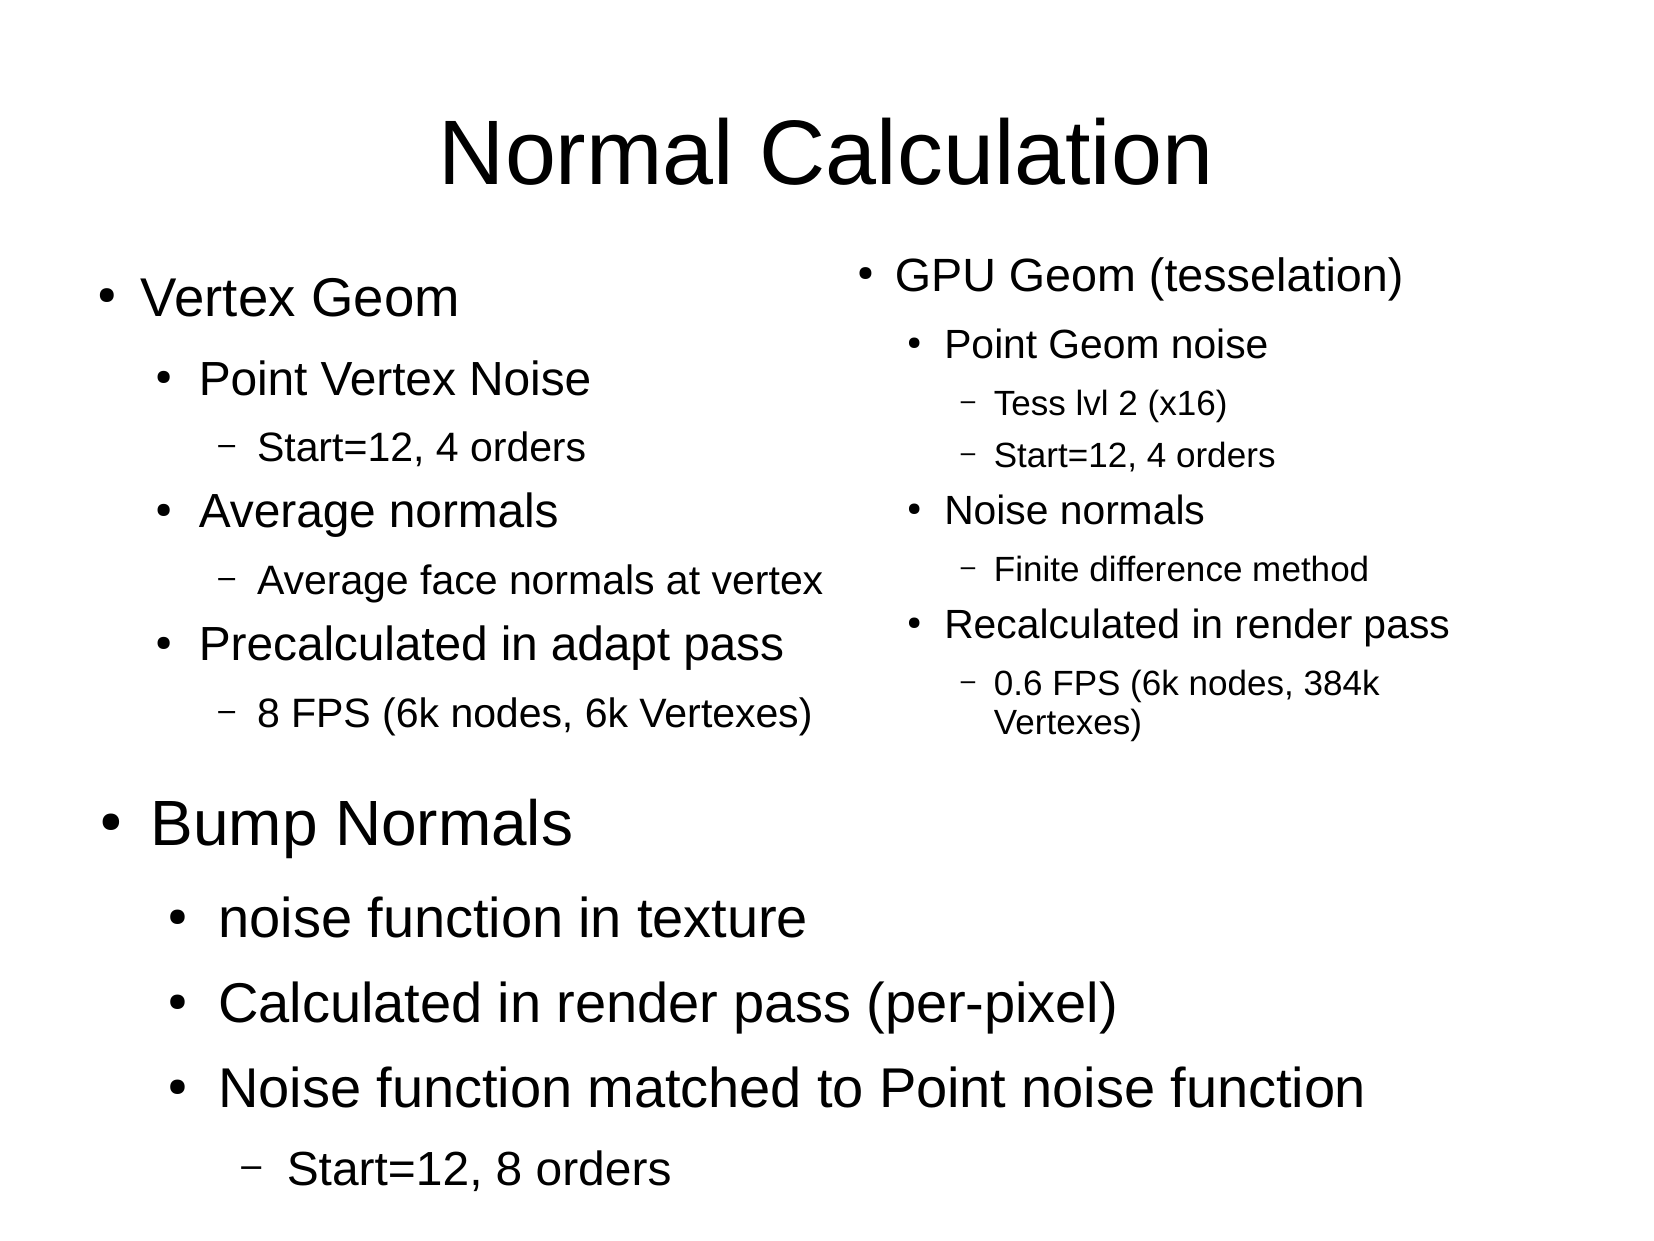

# Normal Calculation
GPU Geom (tesselation)
Point Geom noise
Tess lvl 2 (x16)
Start=12, 4 orders
Noise normals
Finite difference method
Recalculated in render pass
0.6 FPS (6k nodes, 384k Vertexes)
Vertex Geom
Point Vertex Noise
Start=12, 4 orders
Average normals
Average face normals at vertex
Precalculated in adapt pass
8 FPS (6k nodes, 6k Vertexes)
Bump Normals
noise function in texture
Calculated in render pass (per-pixel)
Noise function matched to Point noise function
Start=12, 8 orders